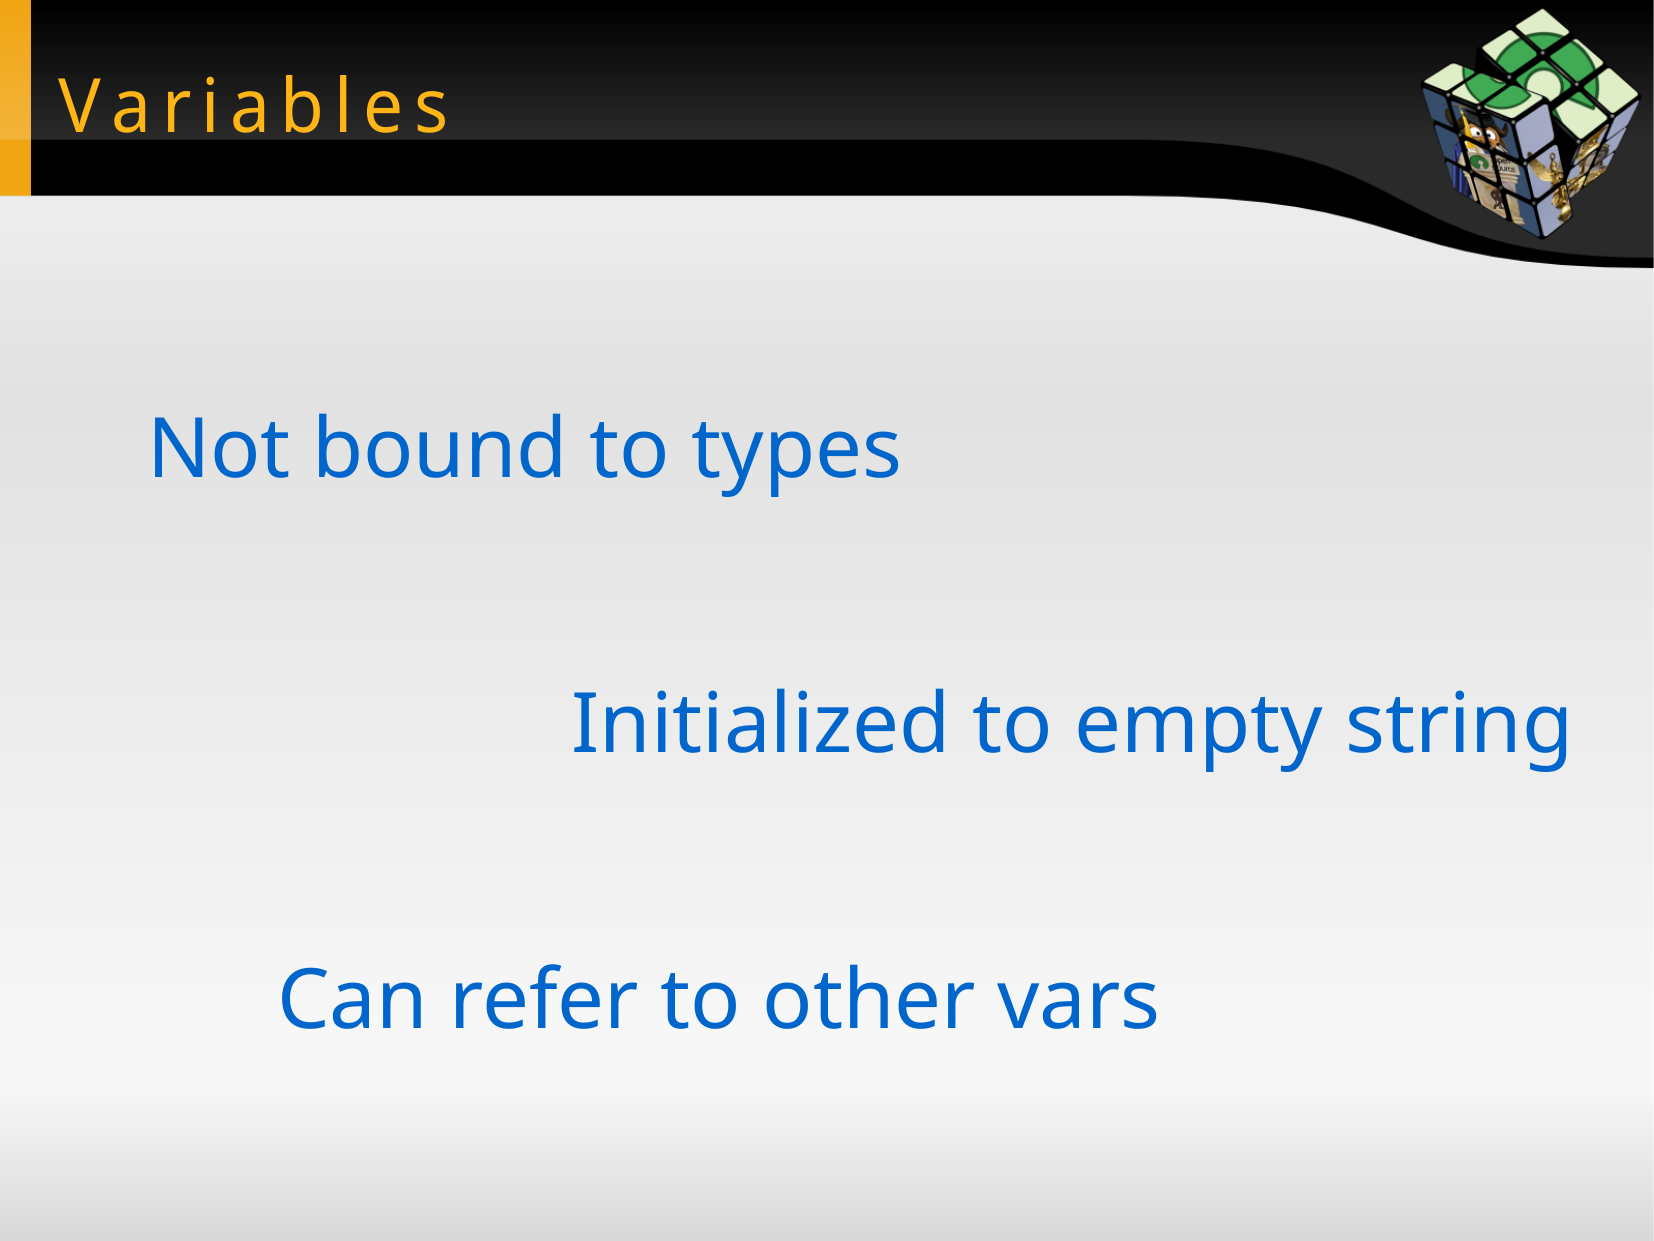

# Variables
Not bound to types
Initialized to empty string
Can refer to other vars